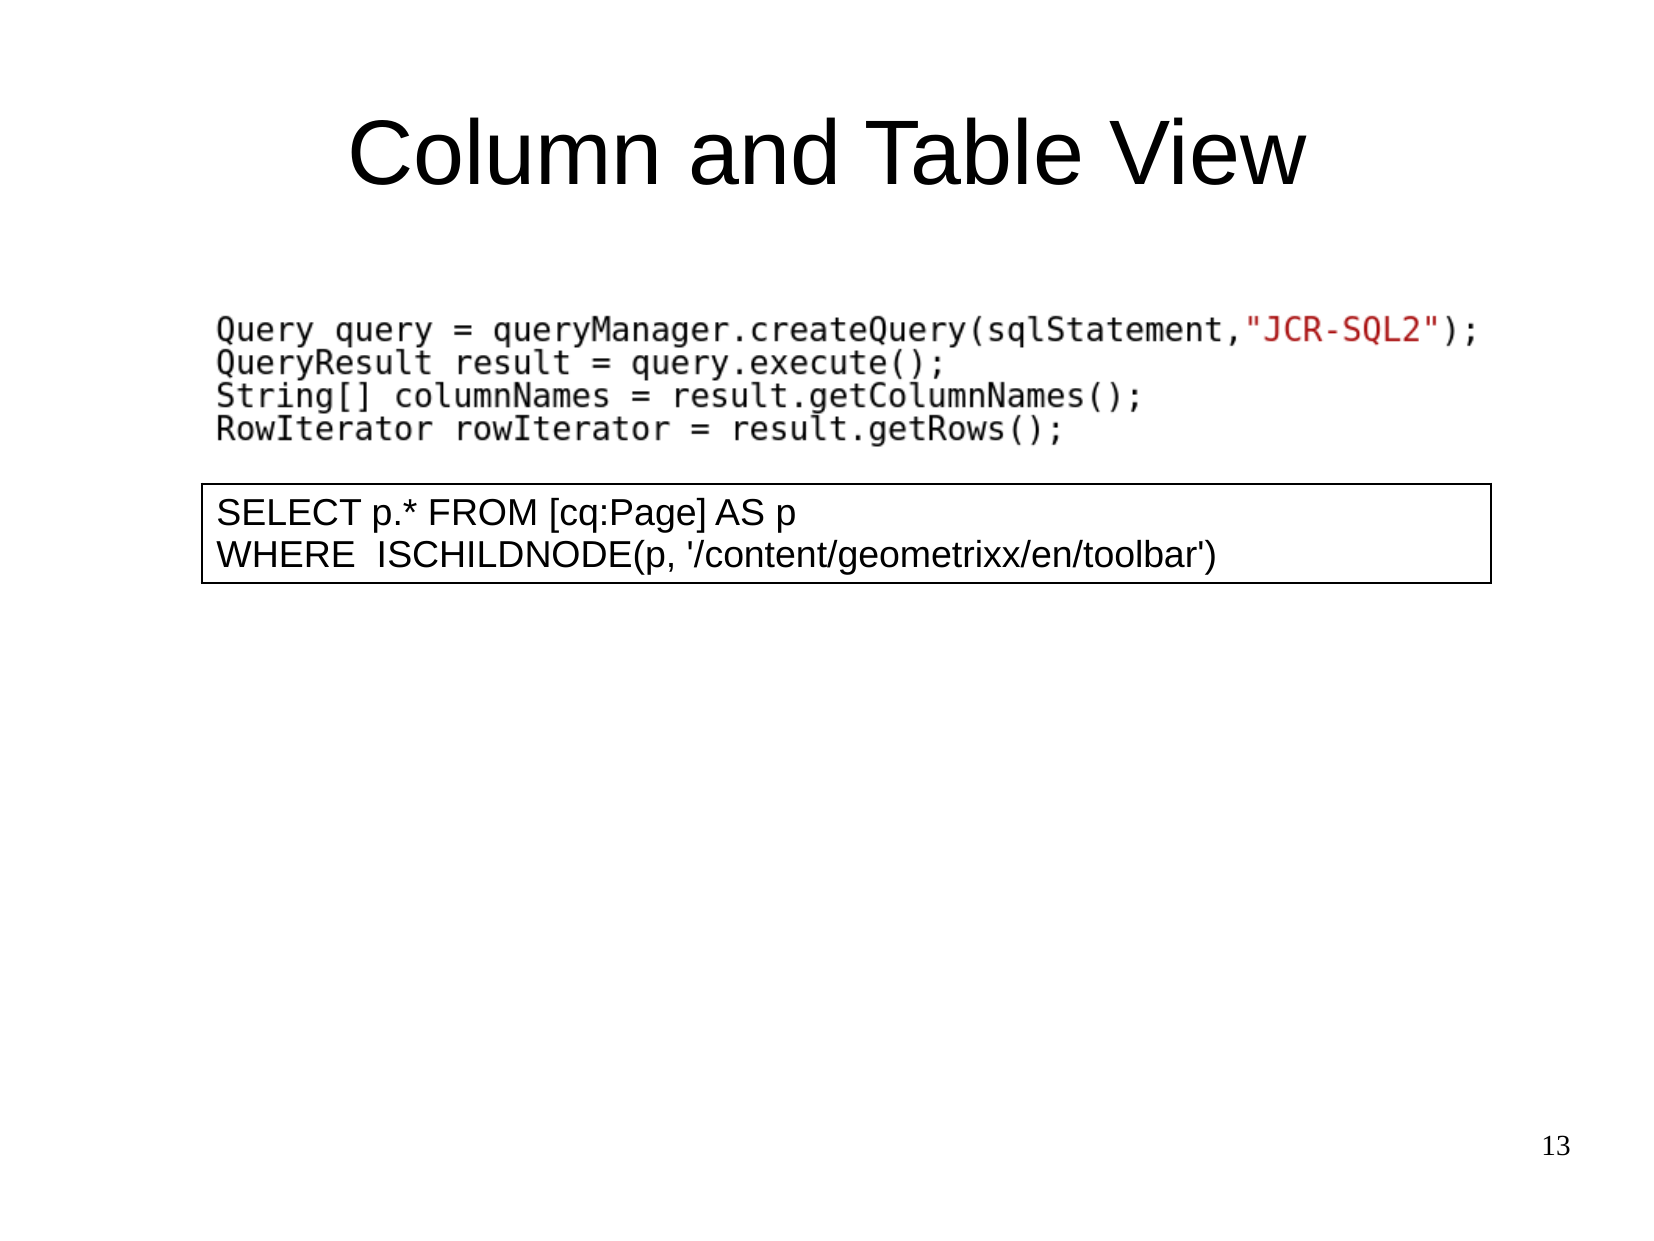

# Column and Table View
| SELECT p.\* FROM [cq:Page] AS p WHERE ISCHILDNODE(p, '/content/geometrixx/en/toolbar') |
| --- |
13